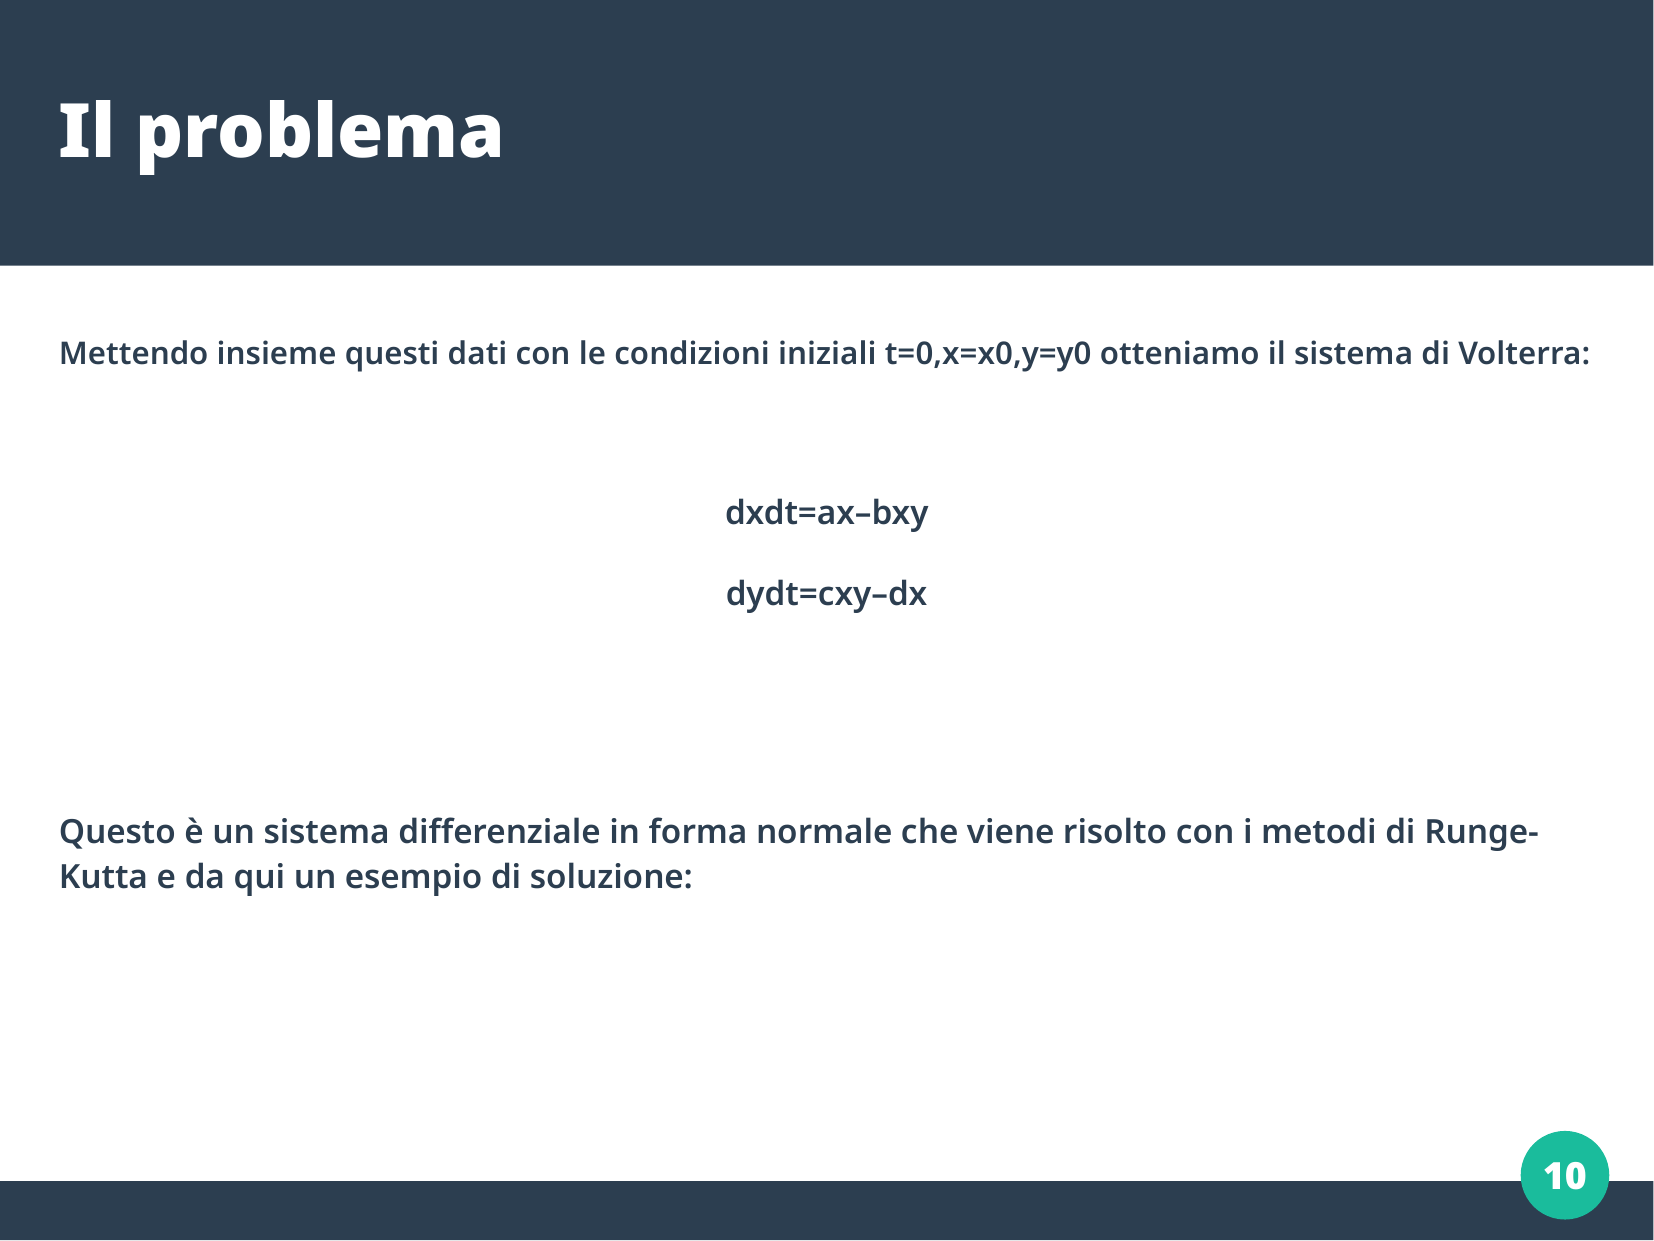

# Il problema
Mettendo insieme questi dati con le condizioni iniziali t=0,x=x0,y=y0 otteniamo il sistema di Volterra:
dxdt=ax–bxy
dydt=cxy–dx
Questo è un sistema differenziale in forma normale che viene risolto con i metodi di Runge-Kutta e da qui un esempio di soluzione:
10